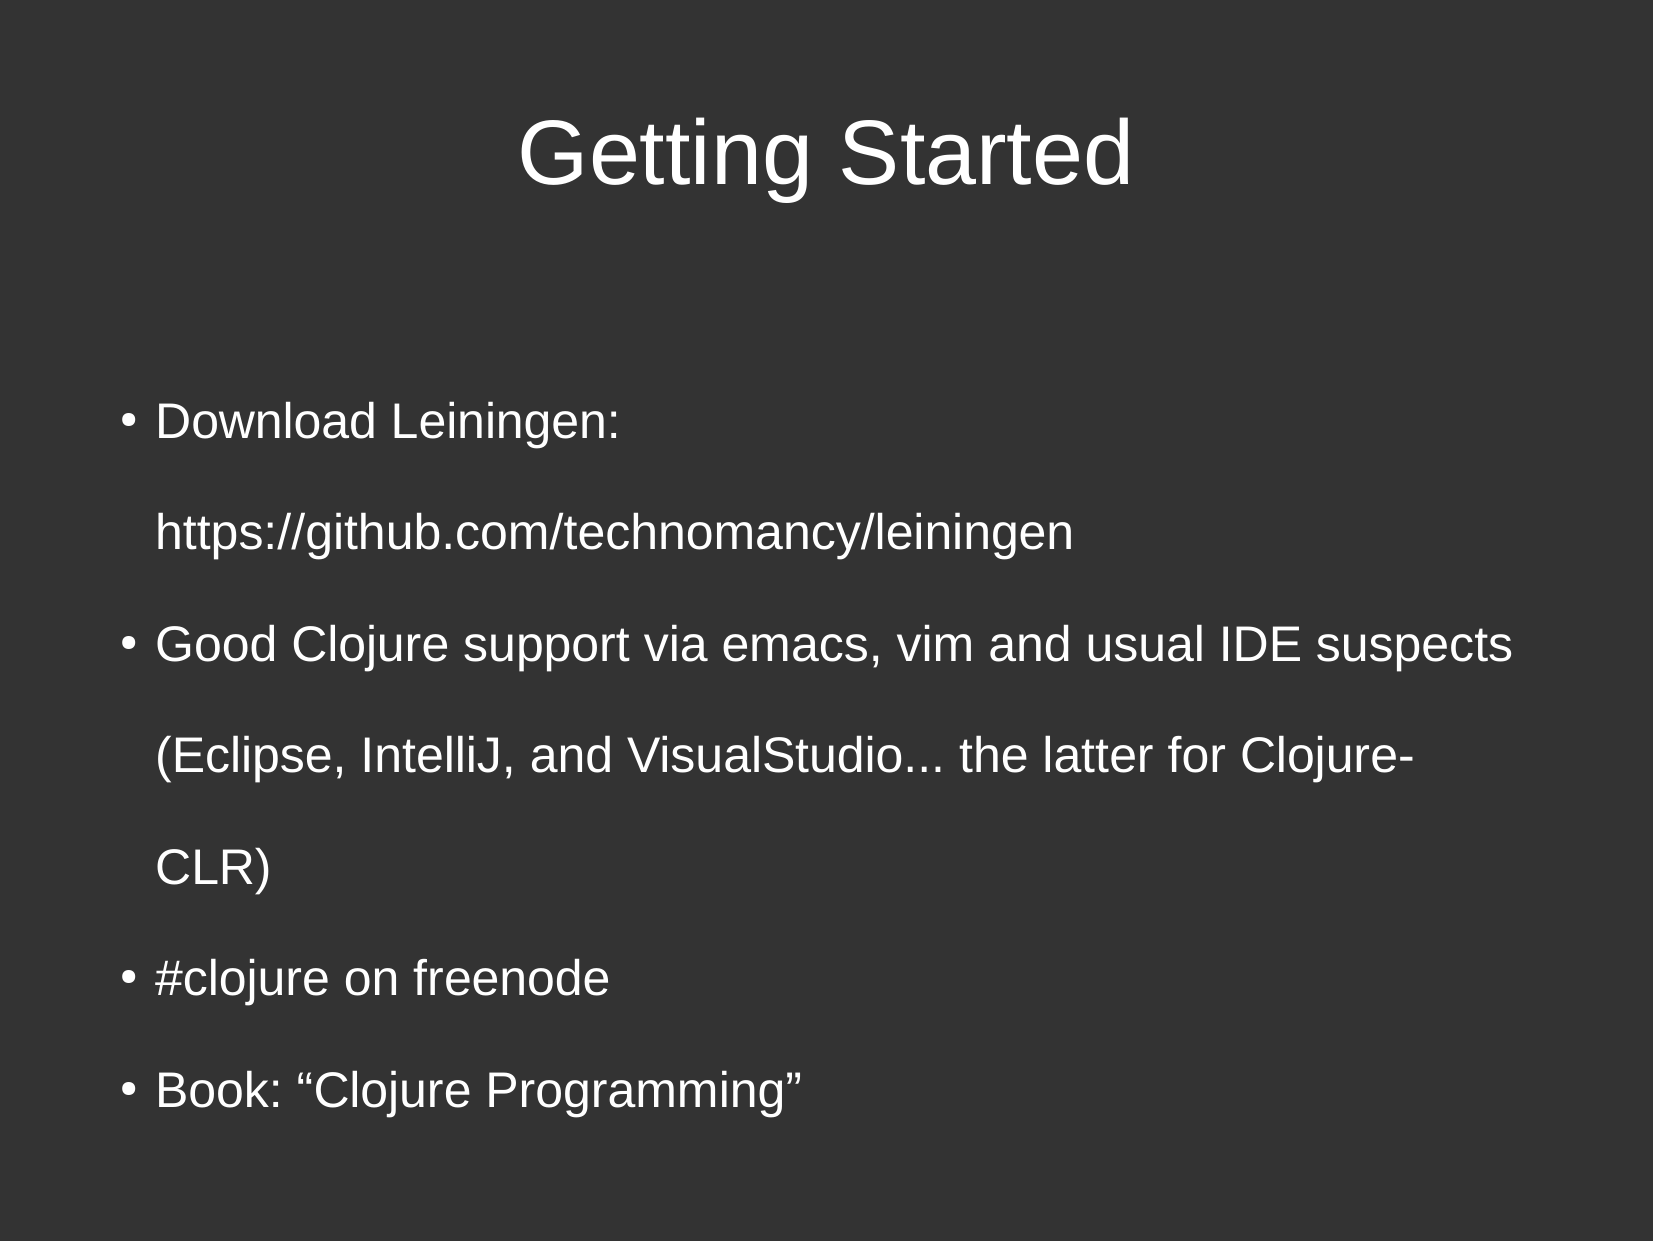

# Getting Started
Download Leiningen: https://github.com/technomancy/leiningen
Good Clojure support via emacs, vim and usual IDE suspects (Eclipse, IntelliJ, and VisualStudio... the latter for Clojure-CLR)
#clojure on freenode
Book: “Clojure Programming”